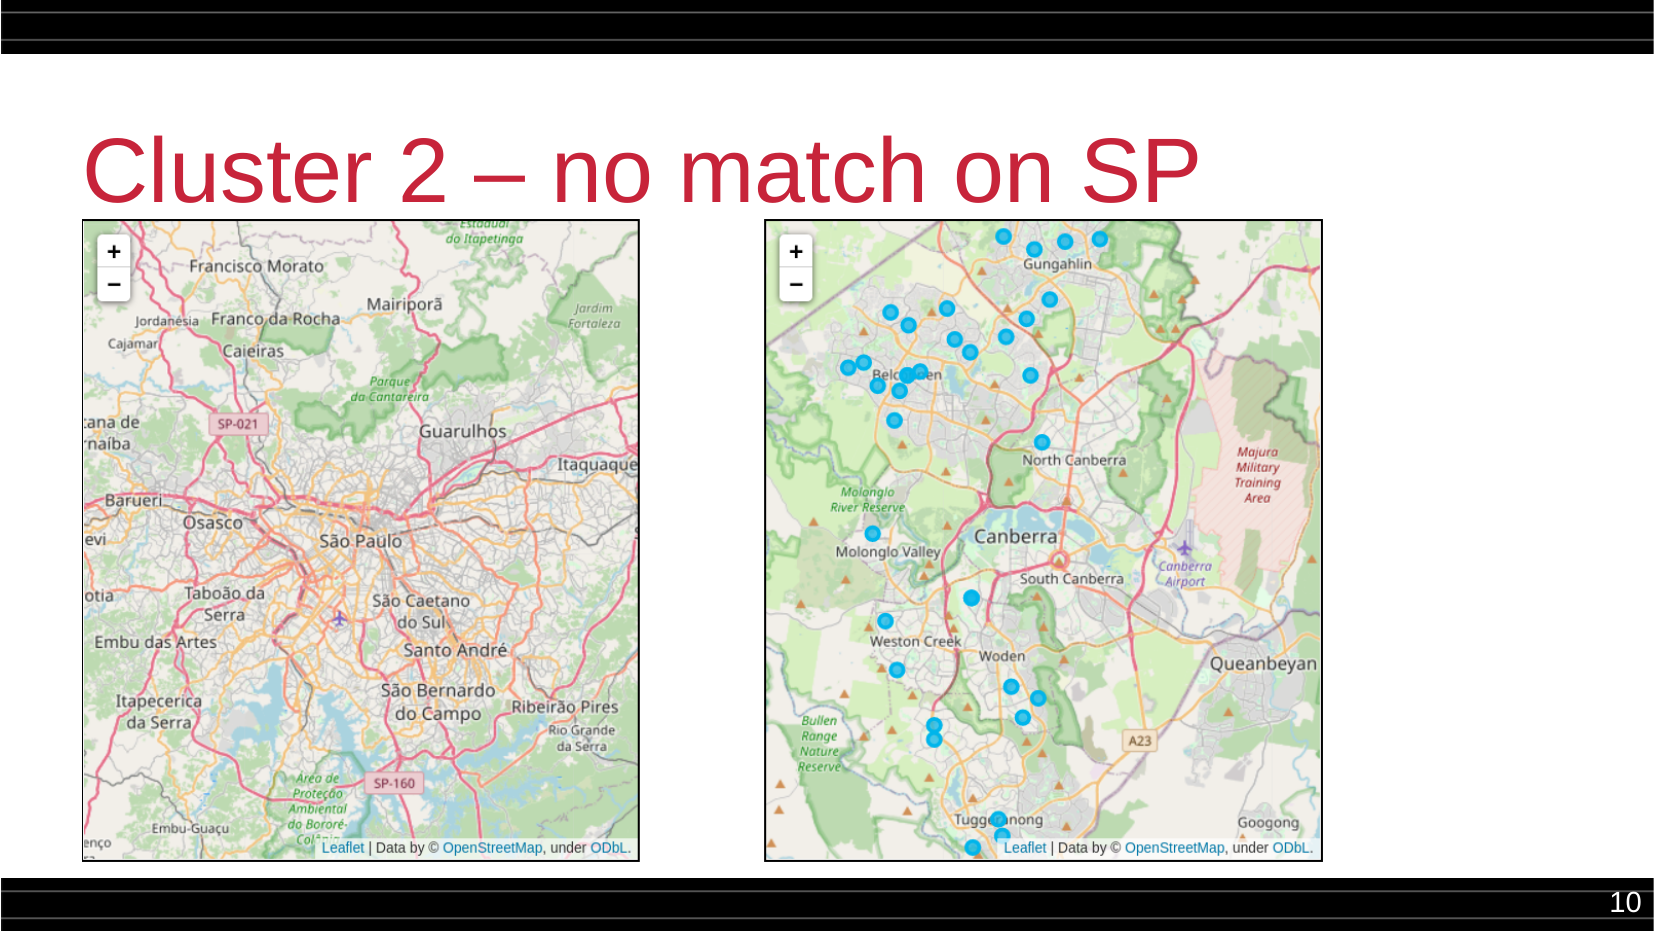

# Cluster 2 – no match on SP